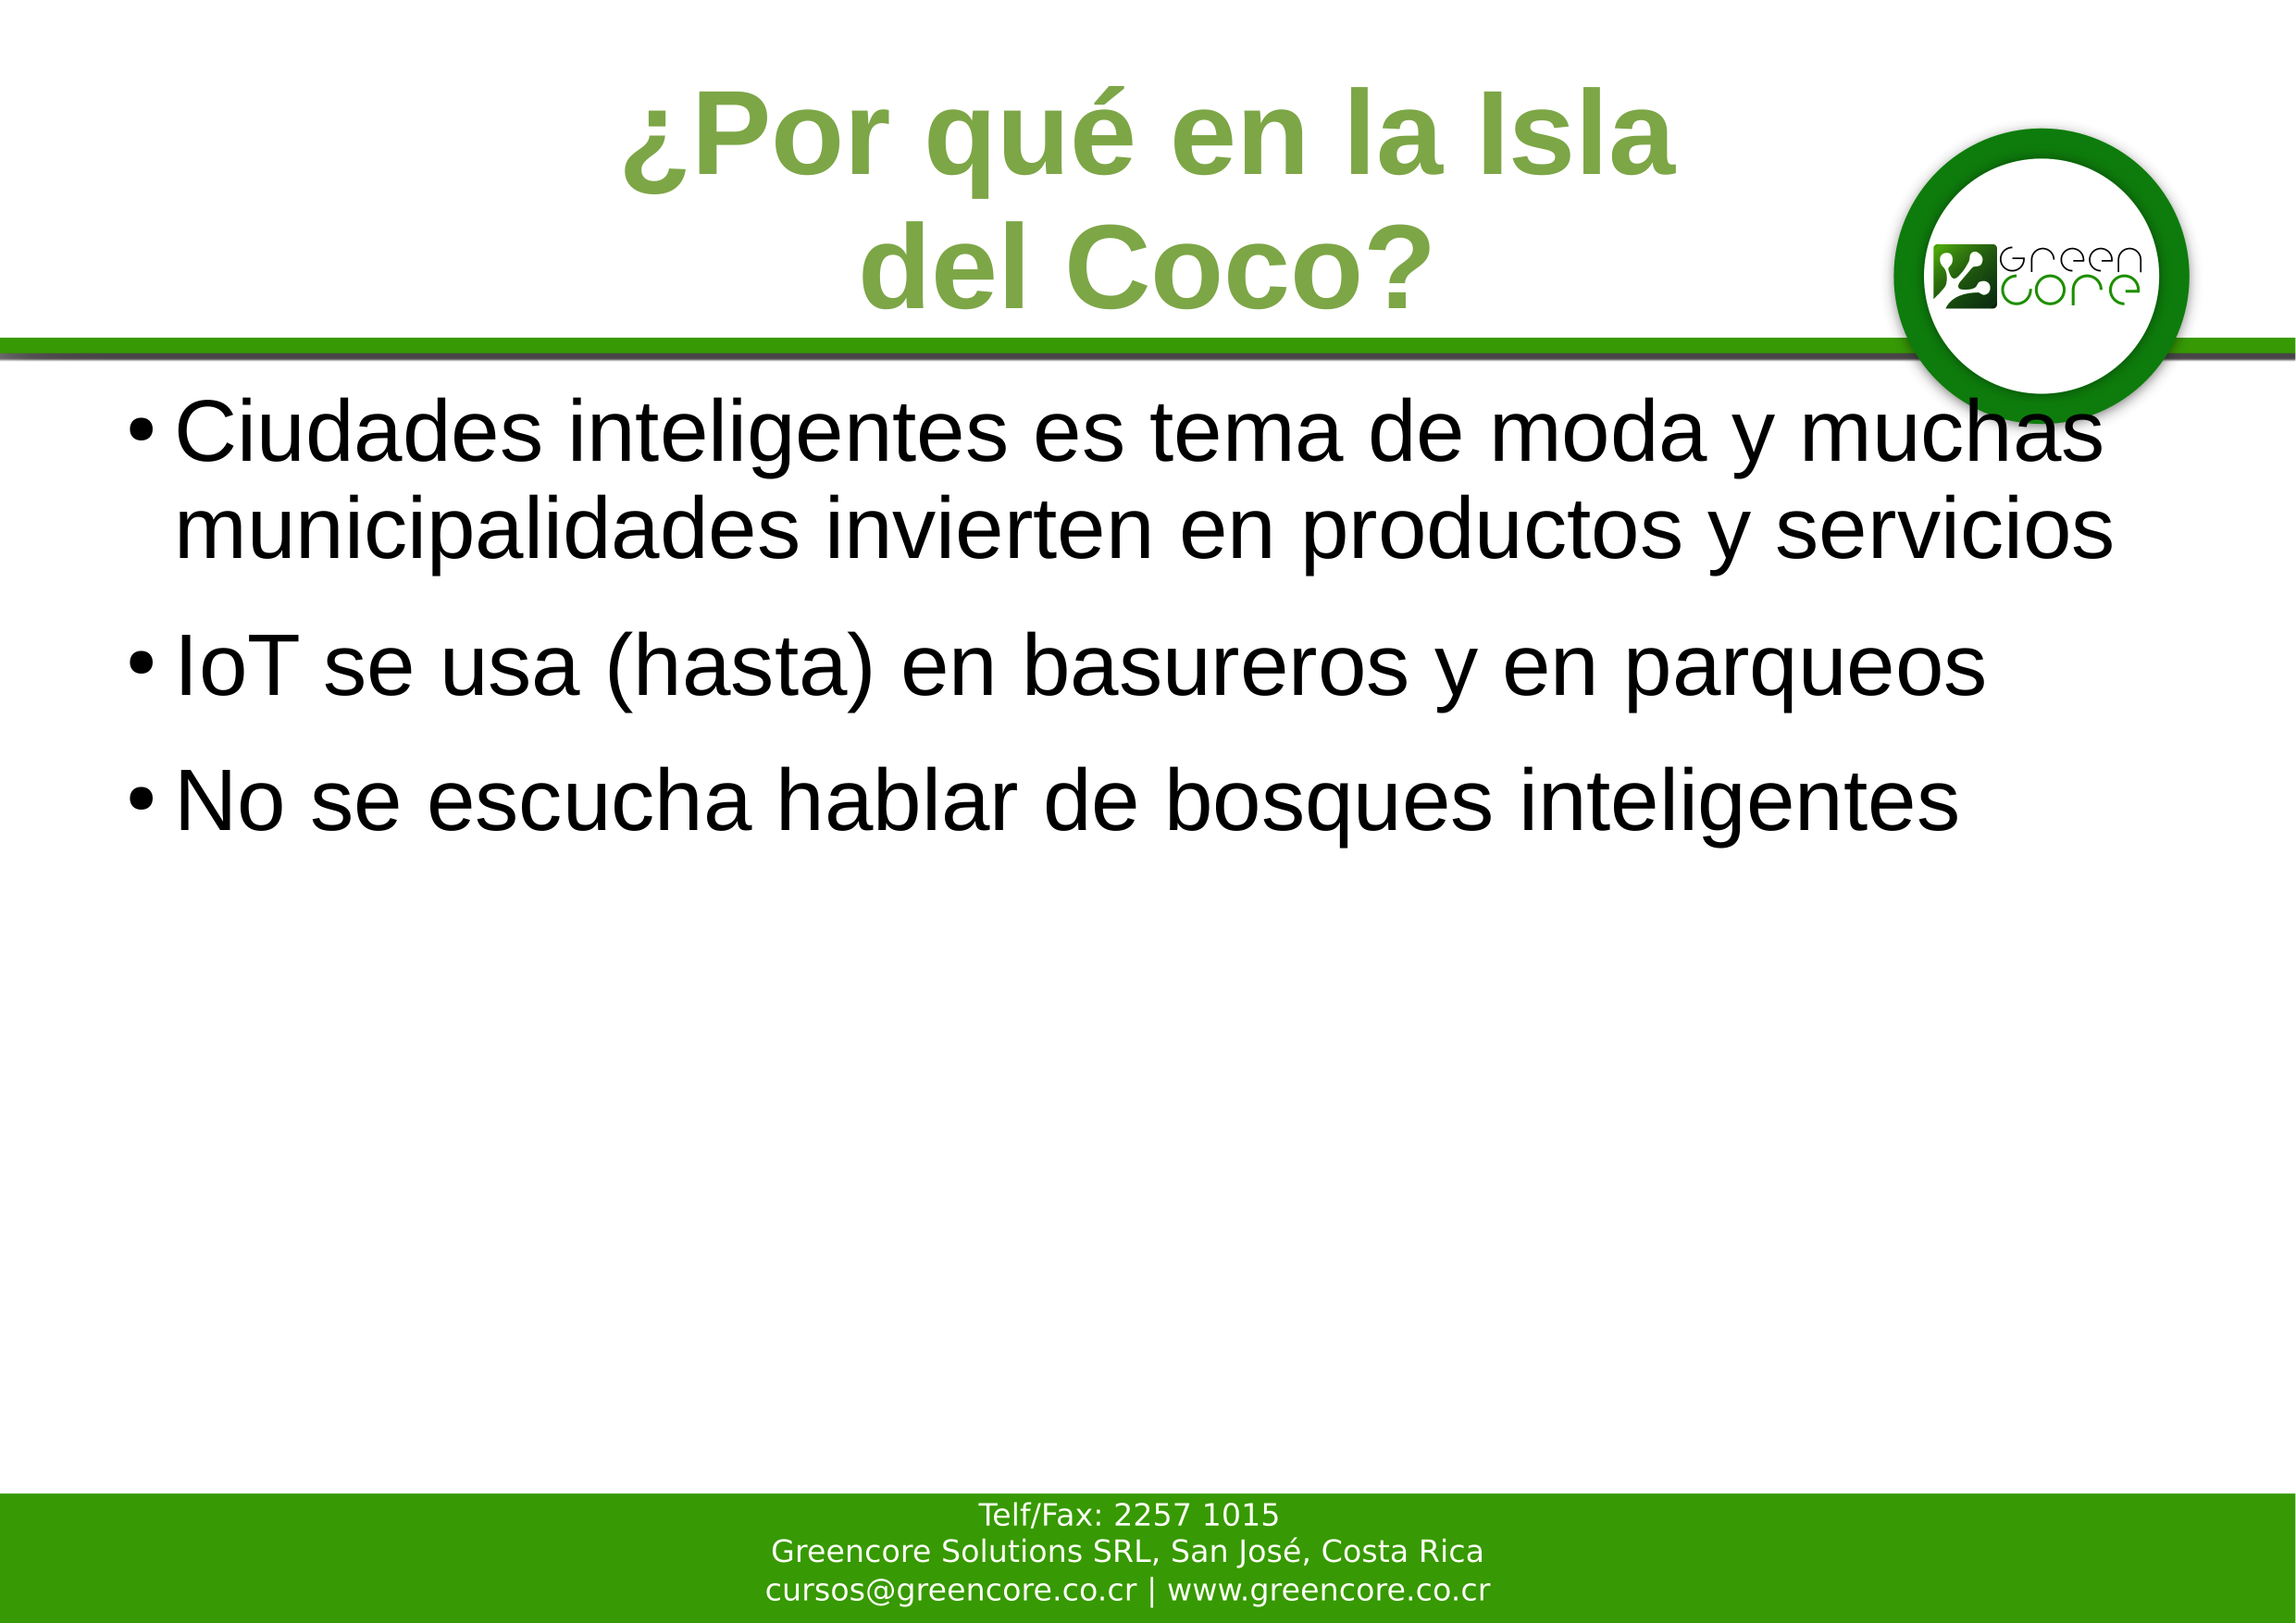

# ¿Por qué en la Isla del Coco?
Ciudades inteligentes es tema de moda y muchas municipalidades invierten en productos y servicios
IoT se usa (hasta) en basureros y en parqueos
No se escucha hablar de bosques inteligentes